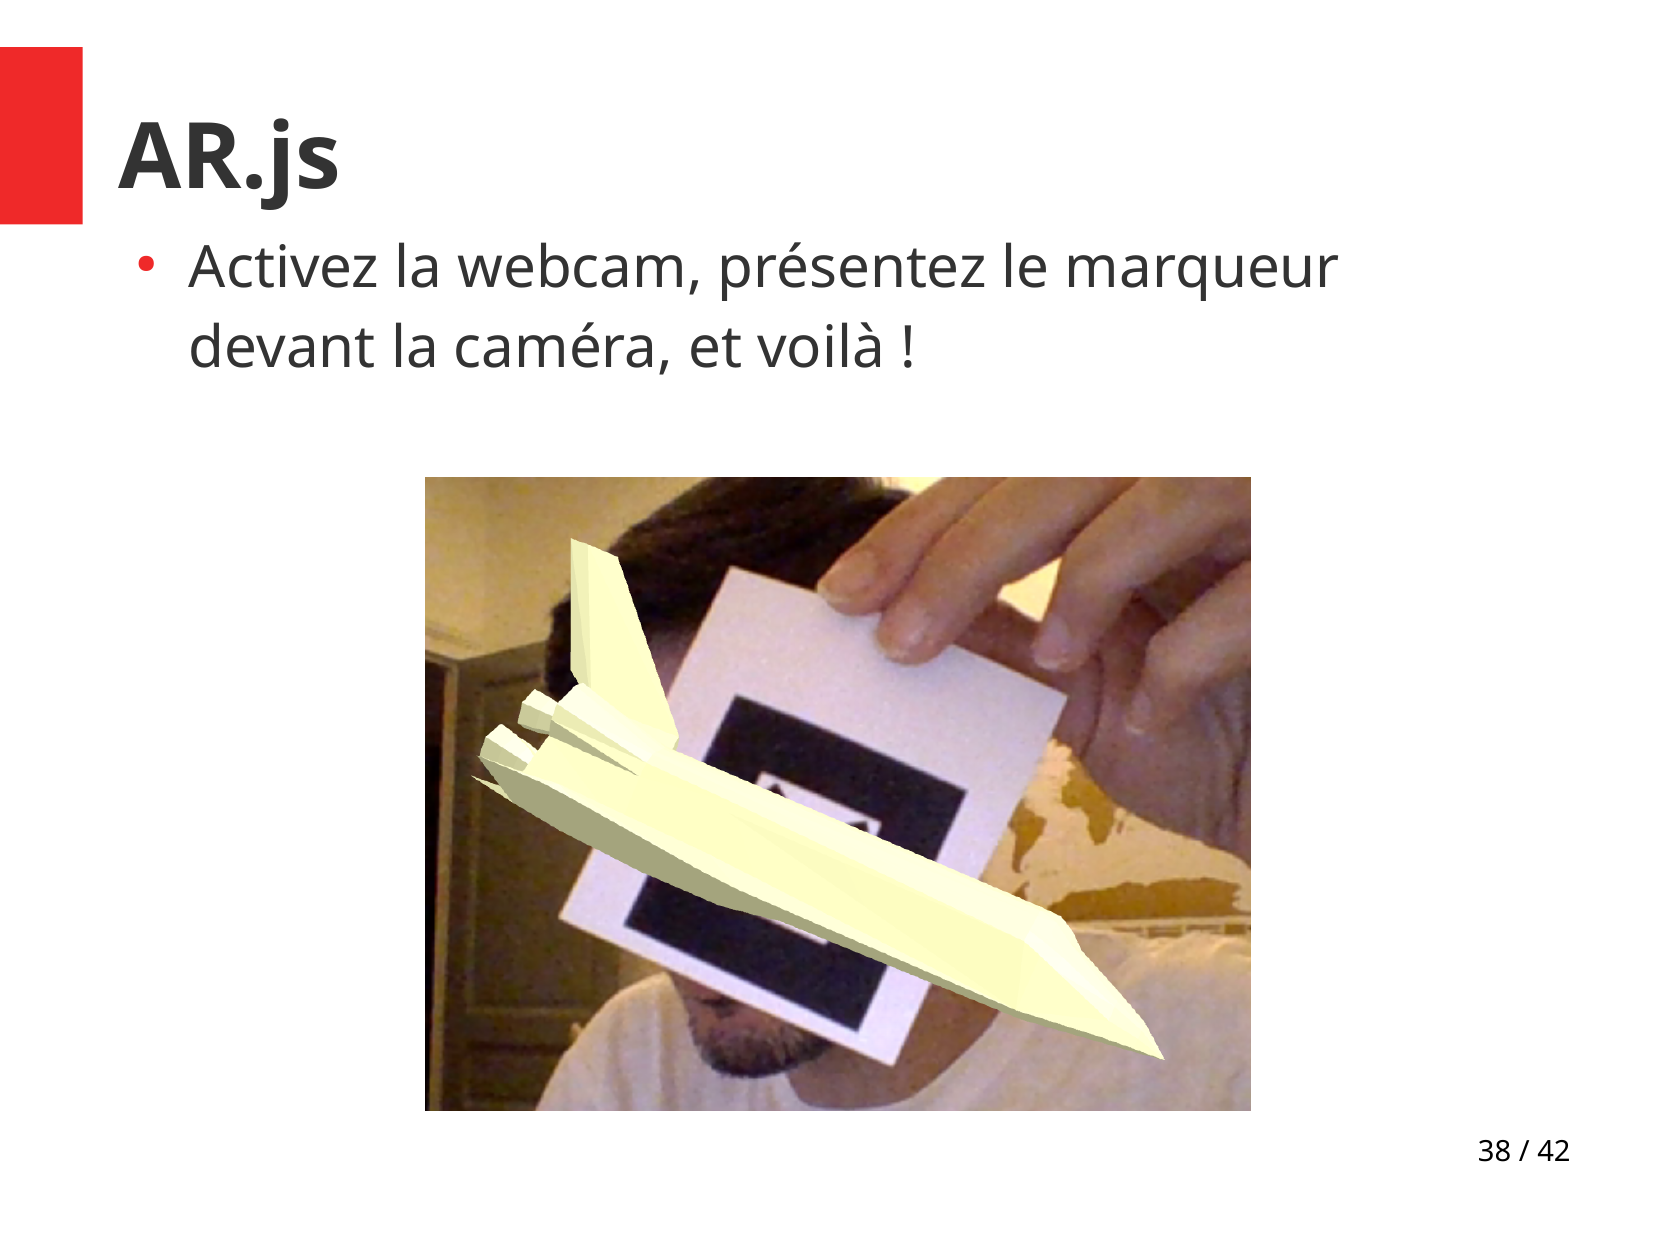

# AR.js
Activez la webcam, présentez le marqueur devant la caméra, et voilà !
38